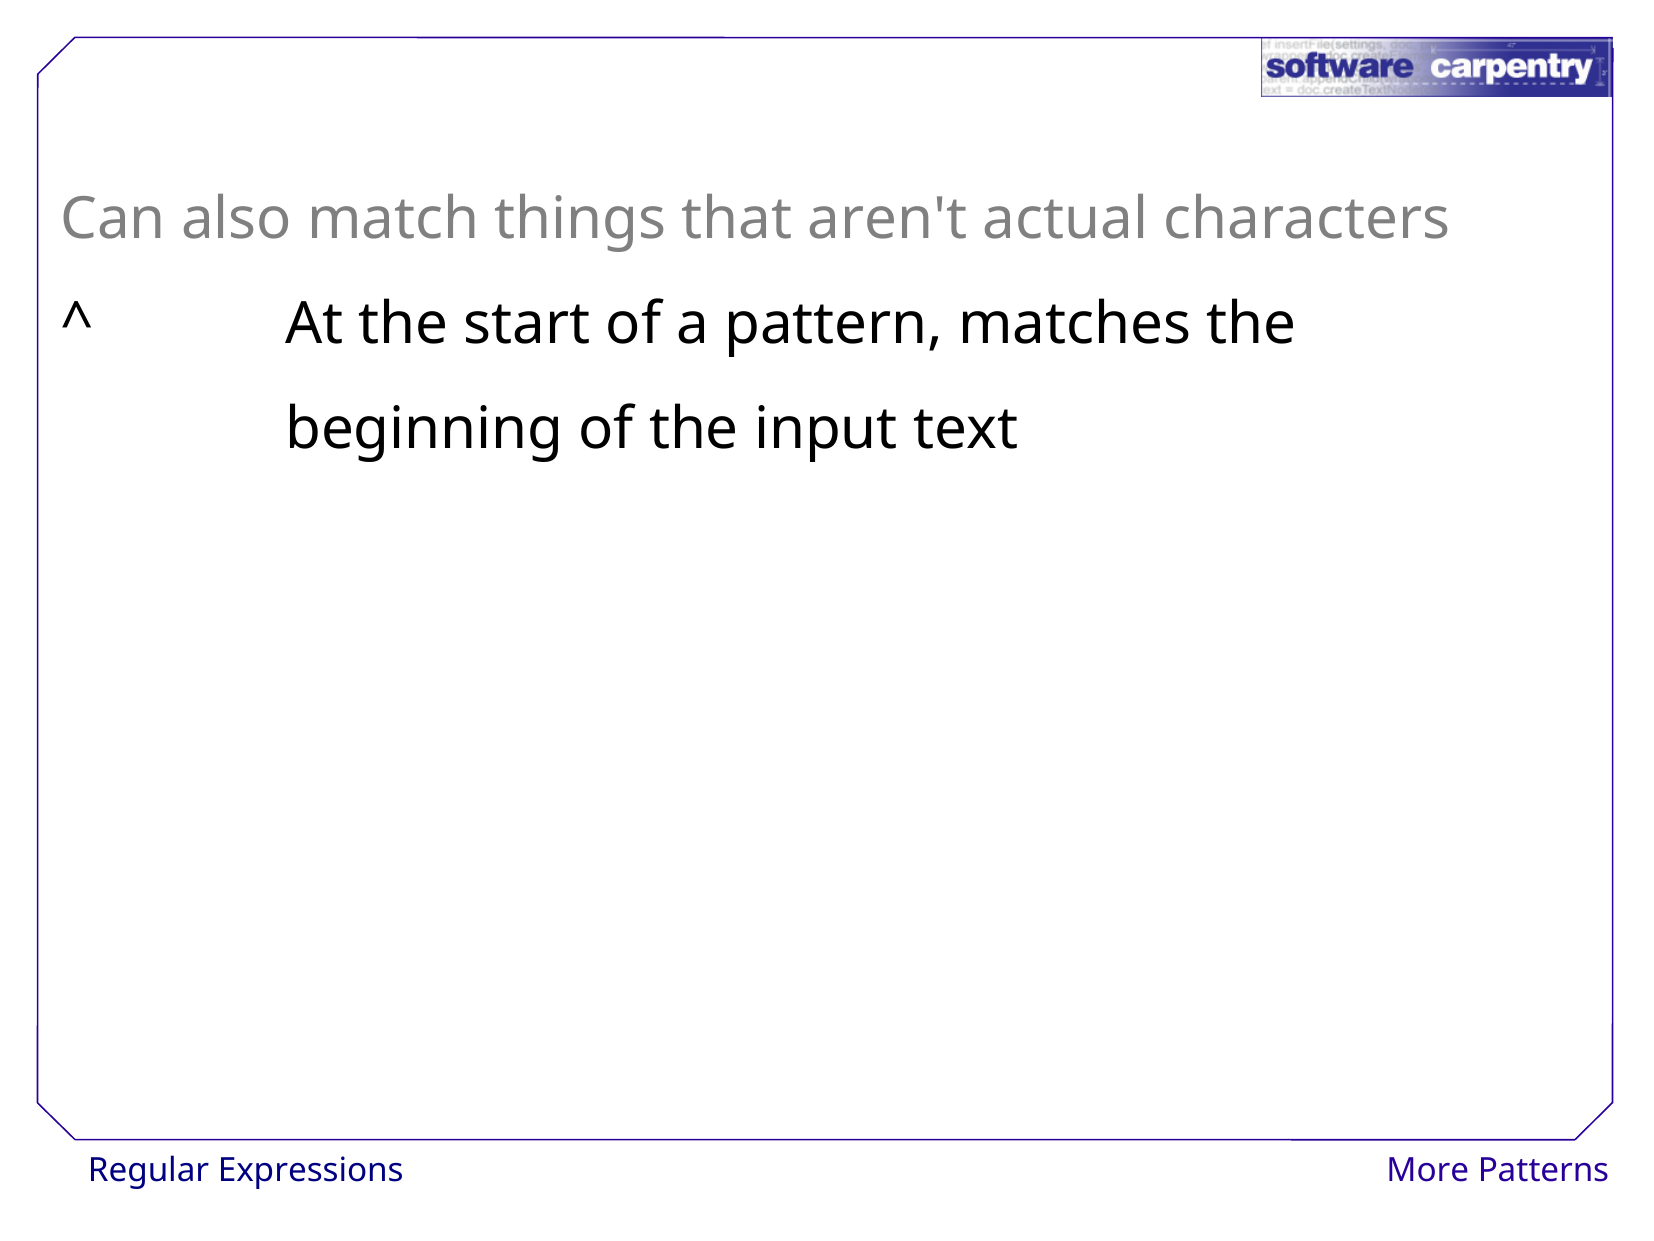

Can also match things that aren't actual characters
^			At the start of a pattern, matches the
			beginning of the input text